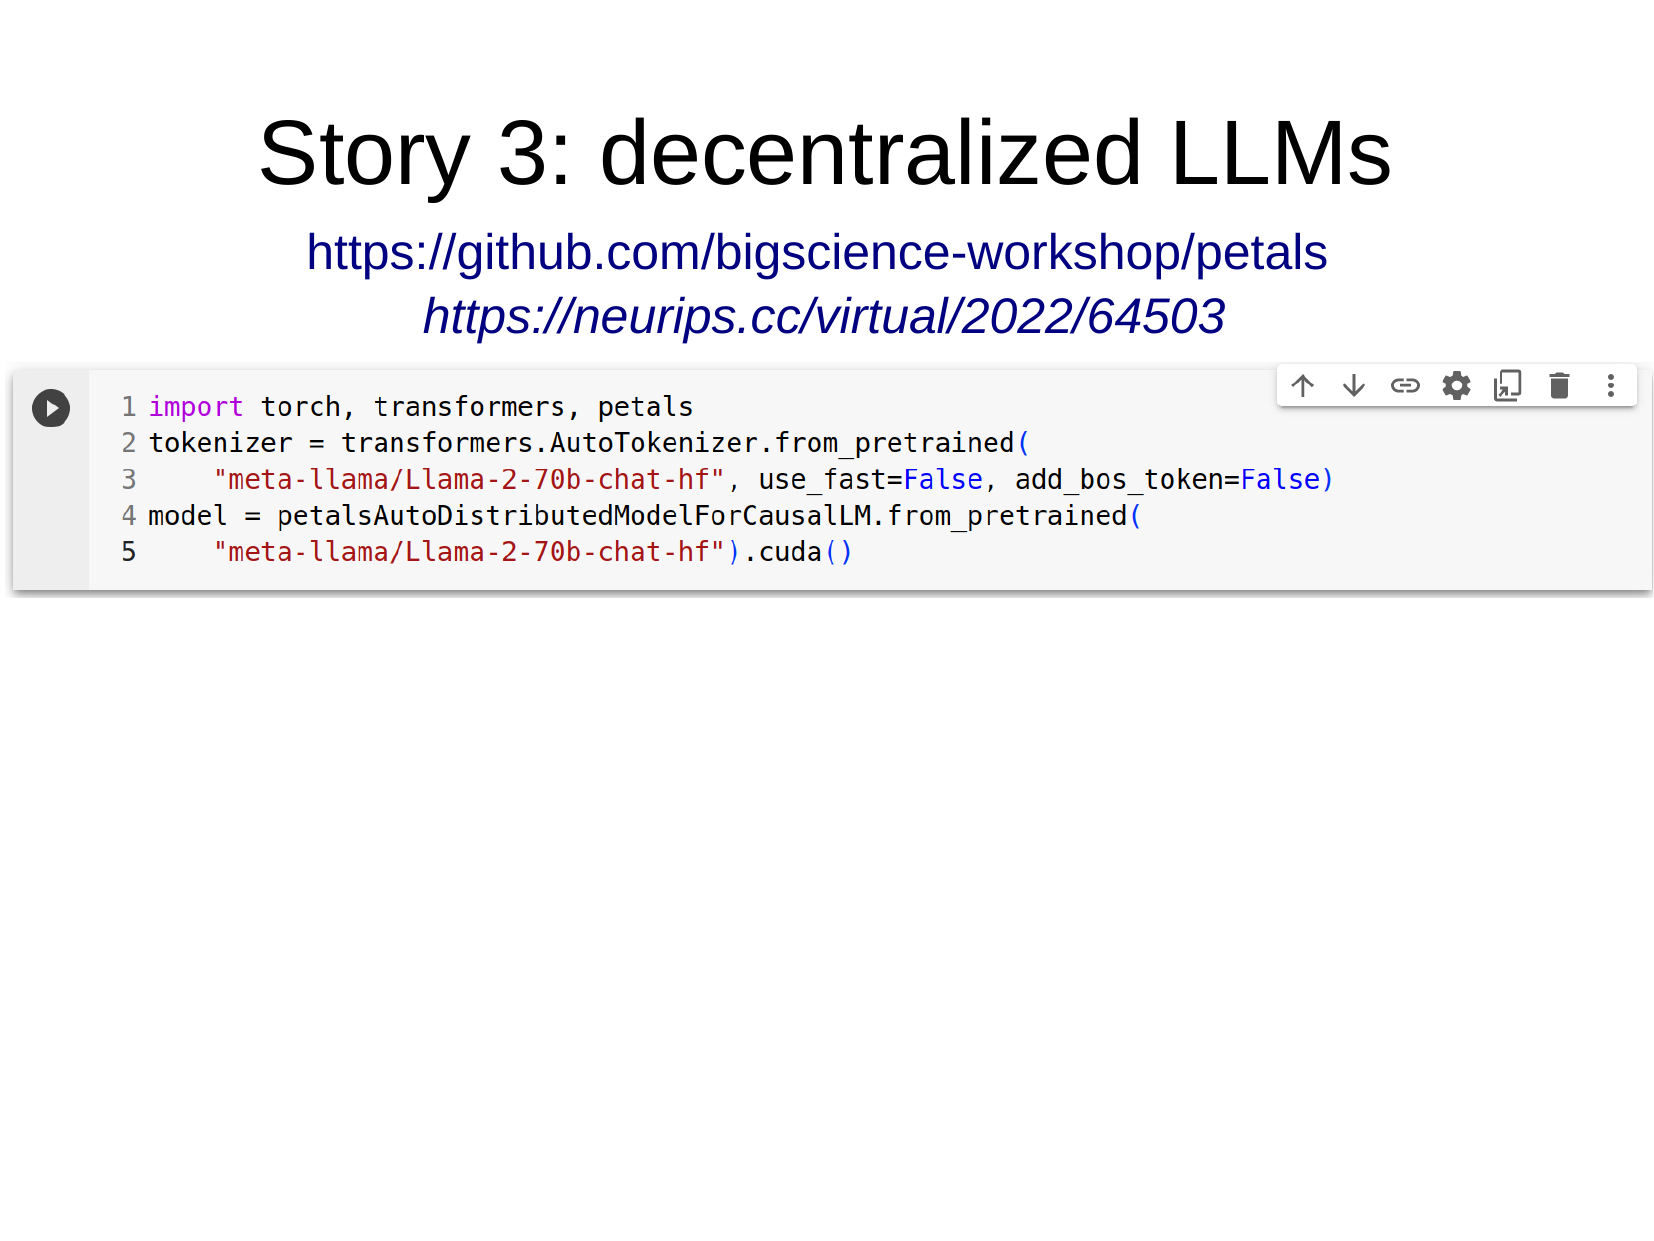

# Story 3: decentralized LLMs
https://github.com/bigscience-workshop/petals
https://neurips.cc/virtual/2022/64503